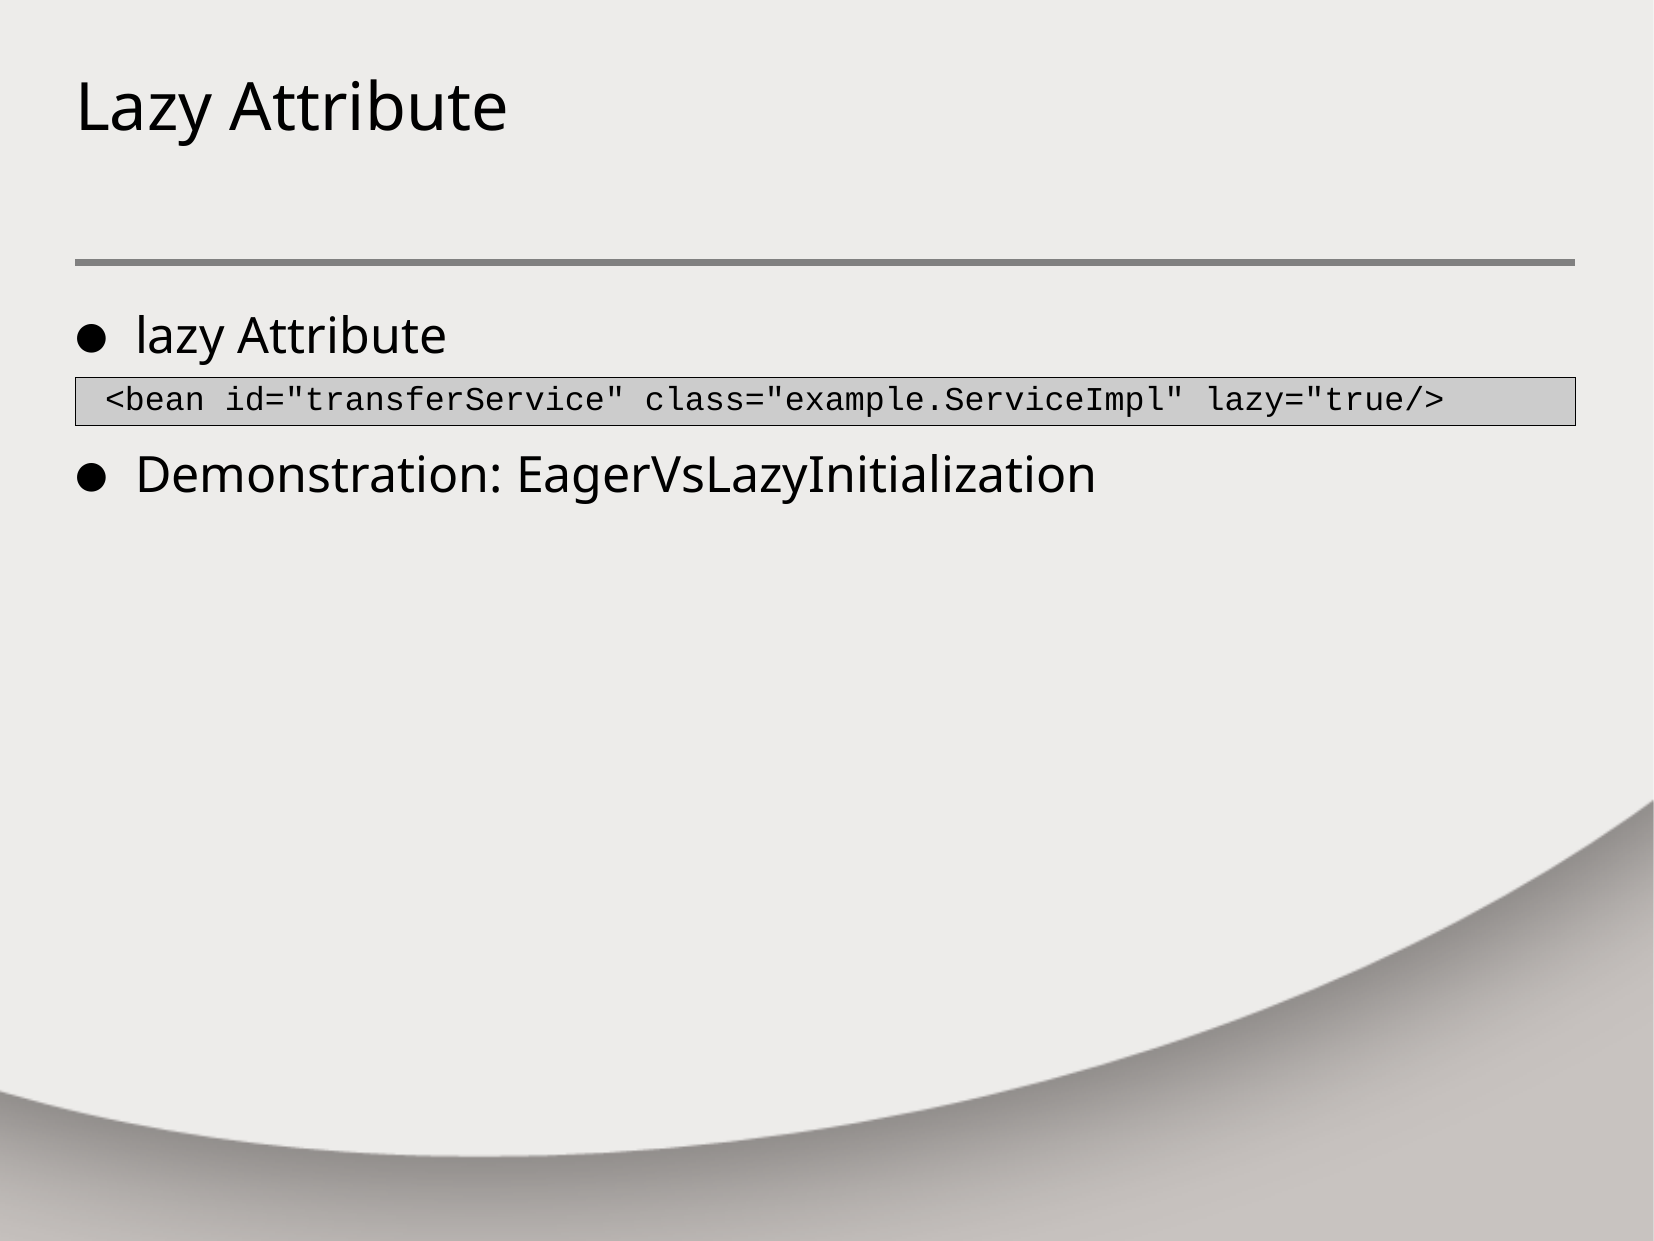

# Lazy Attribute
lazy Attribute
Demonstration: EagerVsLazyInitialization
<bean id="transferService" class="example.ServiceImpl" lazy="true/>